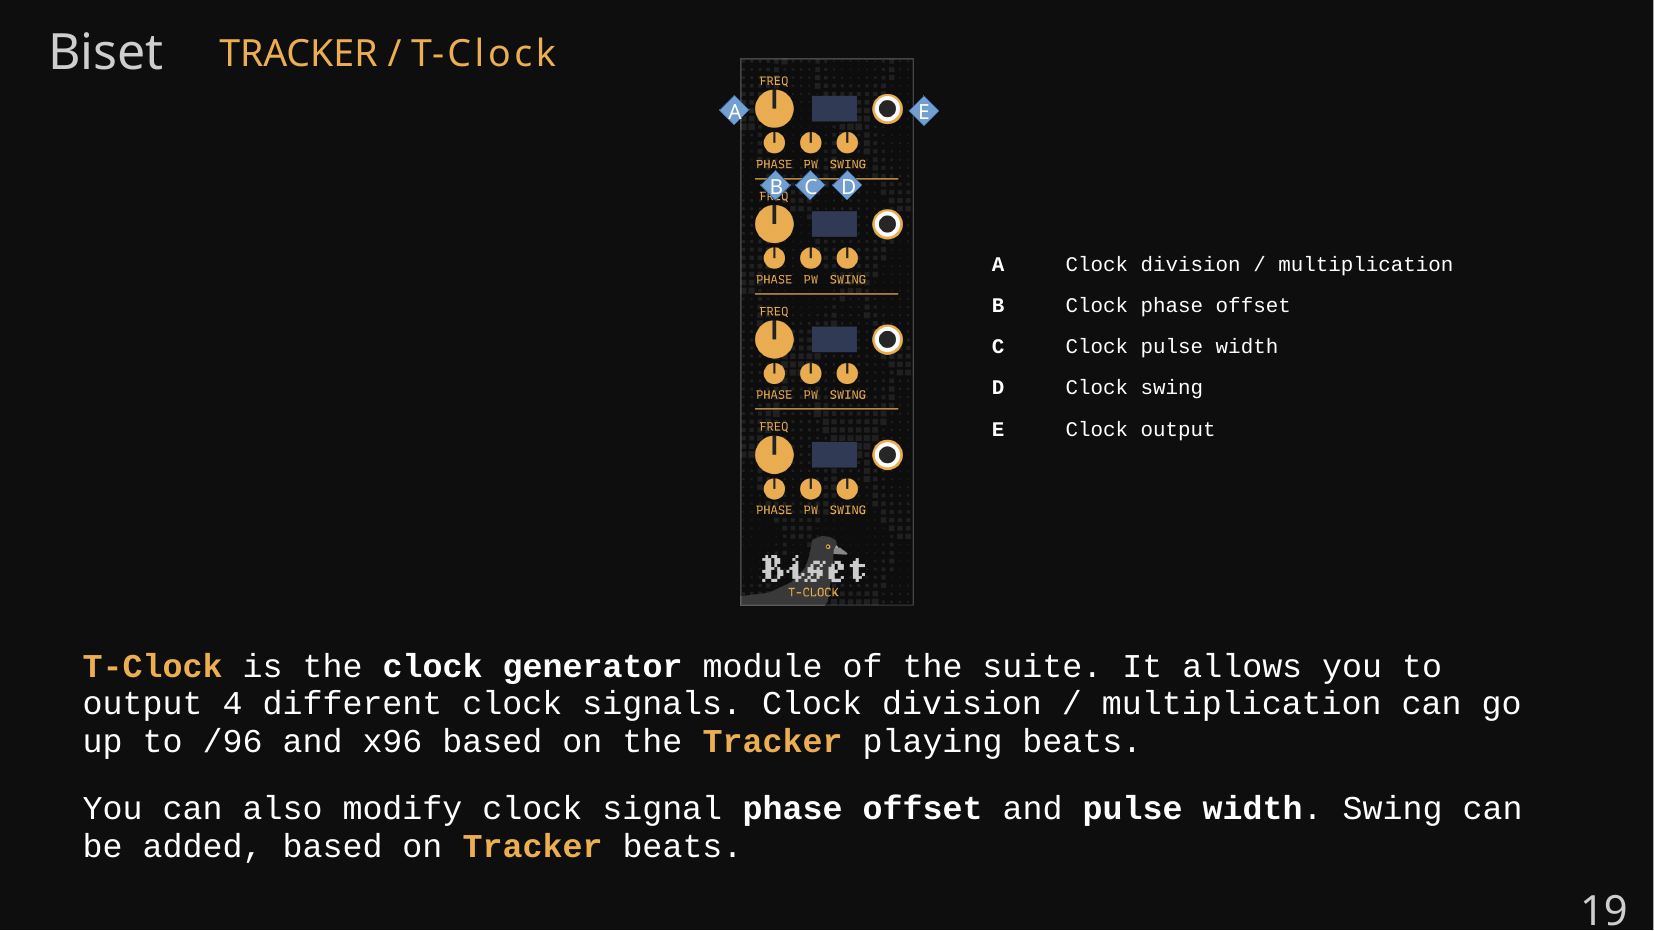

# Biset
TRACKER / T-Clock
A
E
B
C
D
A	Clock division / multiplication
B	Clock phase offset
C	Clock pulse width
D	Clock swing
E	Clock output
T-Clock is the clock generator module of the suite. It allows you to output 4 different clock signals. Clock division / multiplication can go up to /96 and x96 based on the Tracker playing beats.
You can also modify clock signal phase offset and pulse width. Swing can be added, based on Tracker beats.
19